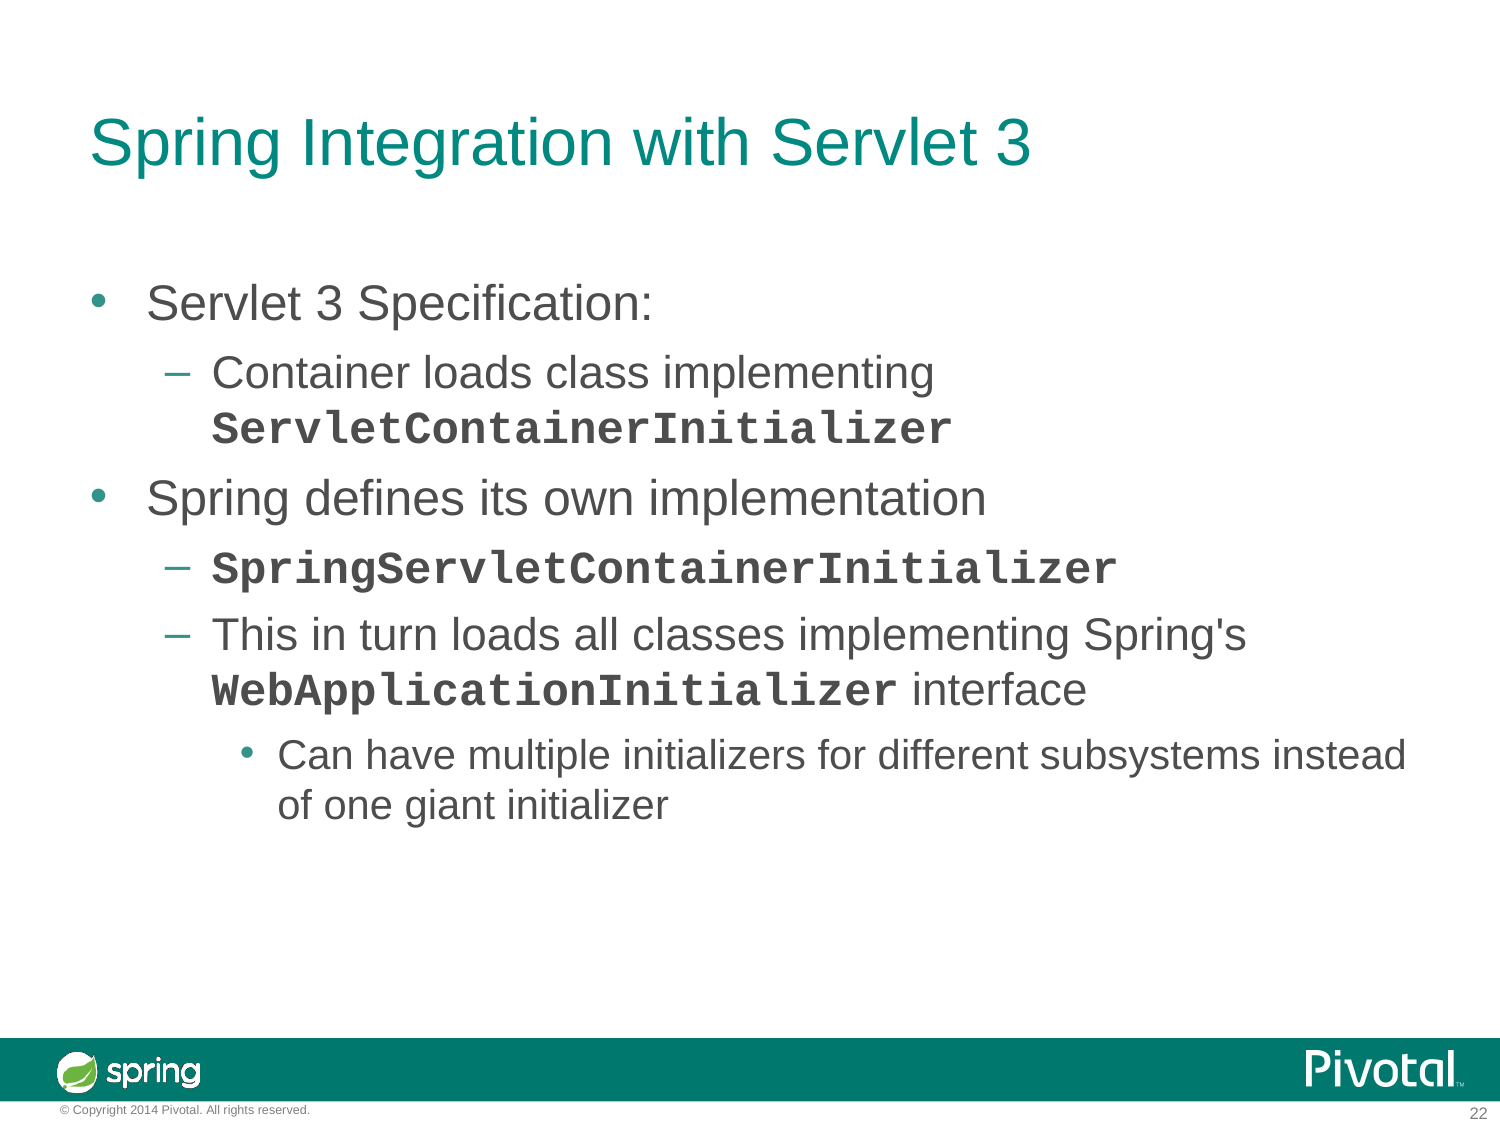

# Spring Integration with Servlet 3
Servlet 3 Specification:
Container loads class implementing ServletContainerInitializer
Spring defines its own implementation
SpringServletContainerInitializer
This in turn loads all classes implementing Spring's WebApplicationInitializer interface
Can have multiple initializers for different subsystems instead of one giant initializer